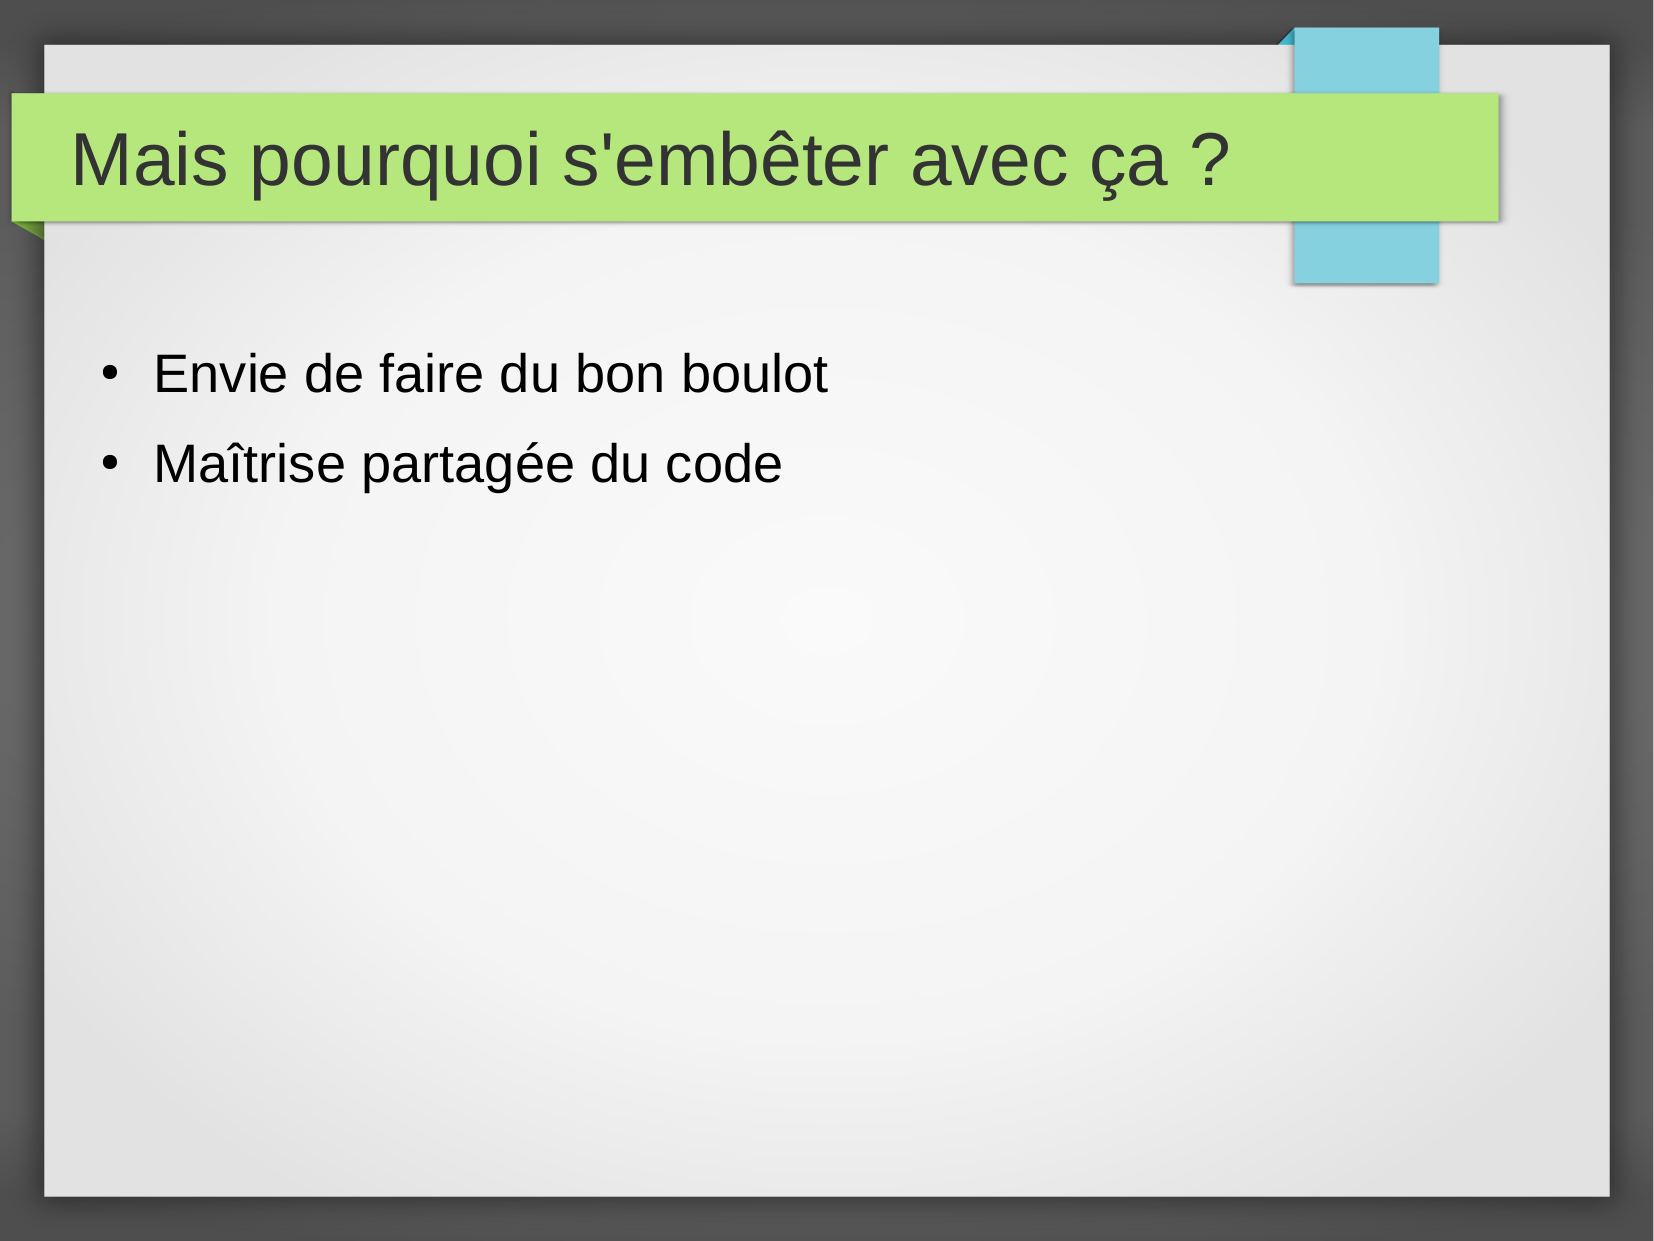

# Mais pourquoi s'embêter avec ça ?
Envie de faire du bon boulot
Maîtrise partagée du code